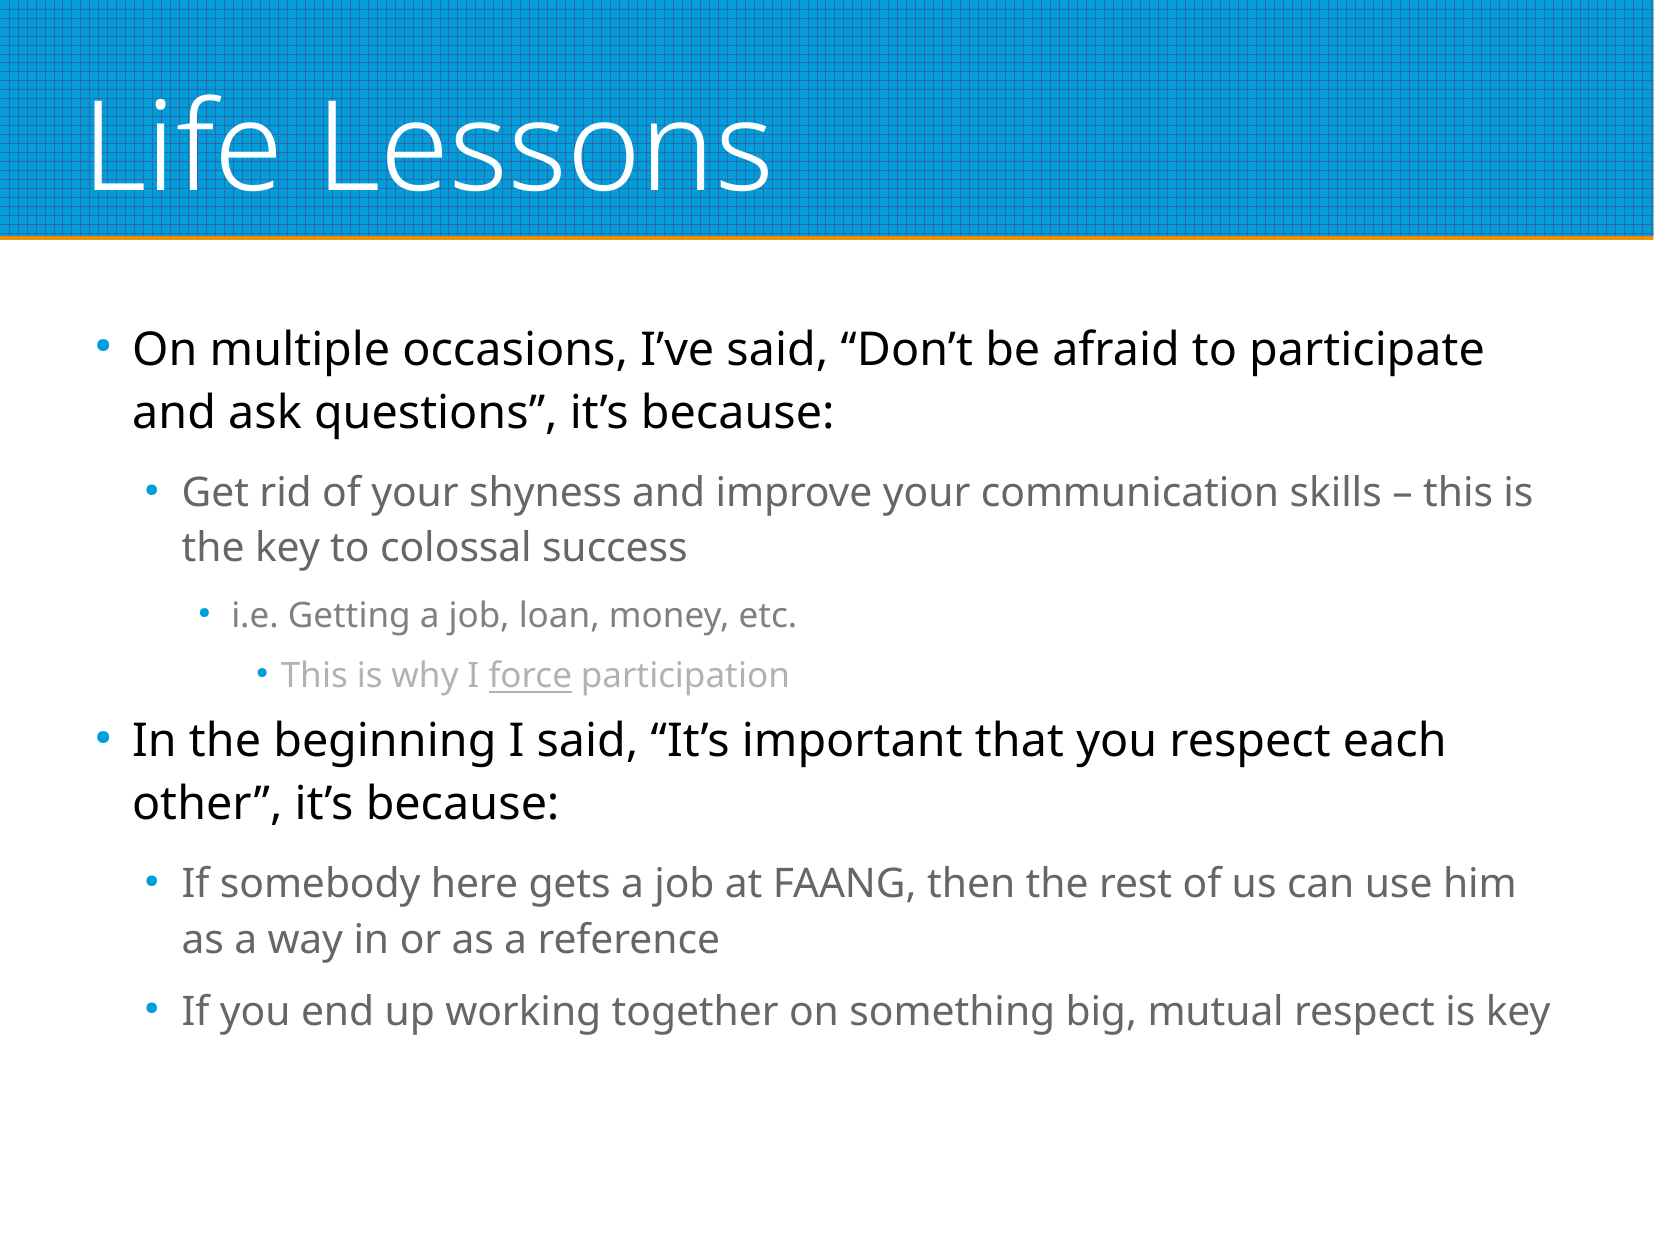

# Life Lessons
On multiple occasions, I’ve said, ‘‘Don’t be afraid to participate and ask questions’’, it’s because:
Get rid of your shyness and improve your communication skills – this is the key to colossal success
i.e. Getting a job, loan, money, etc.
This is why I force participation
In the beginning I said, ‘‘It’s important that you respect each other’’, it’s because:
If somebody here gets a job at FAANG, then the rest of us can use him as a way in or as a reference
If you end up working together on something big, mutual respect is key